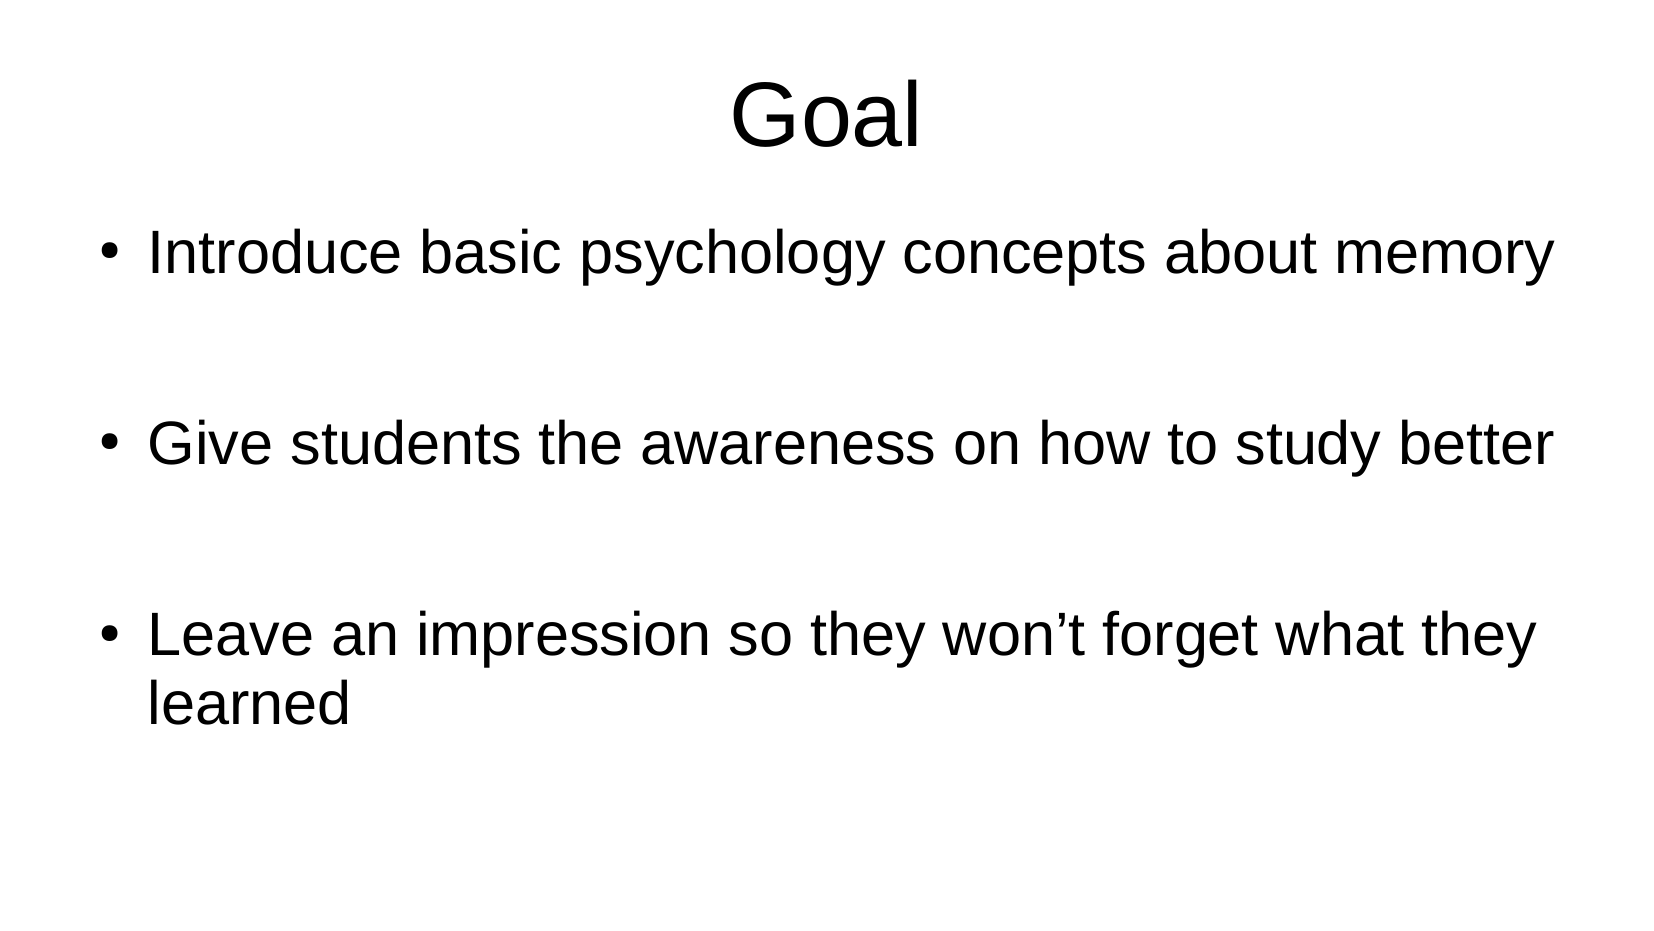

# Goal
Introduce basic psychology concepts about memory
Give students the awareness on how to study better
Leave an impression so they won’t forget what they learned